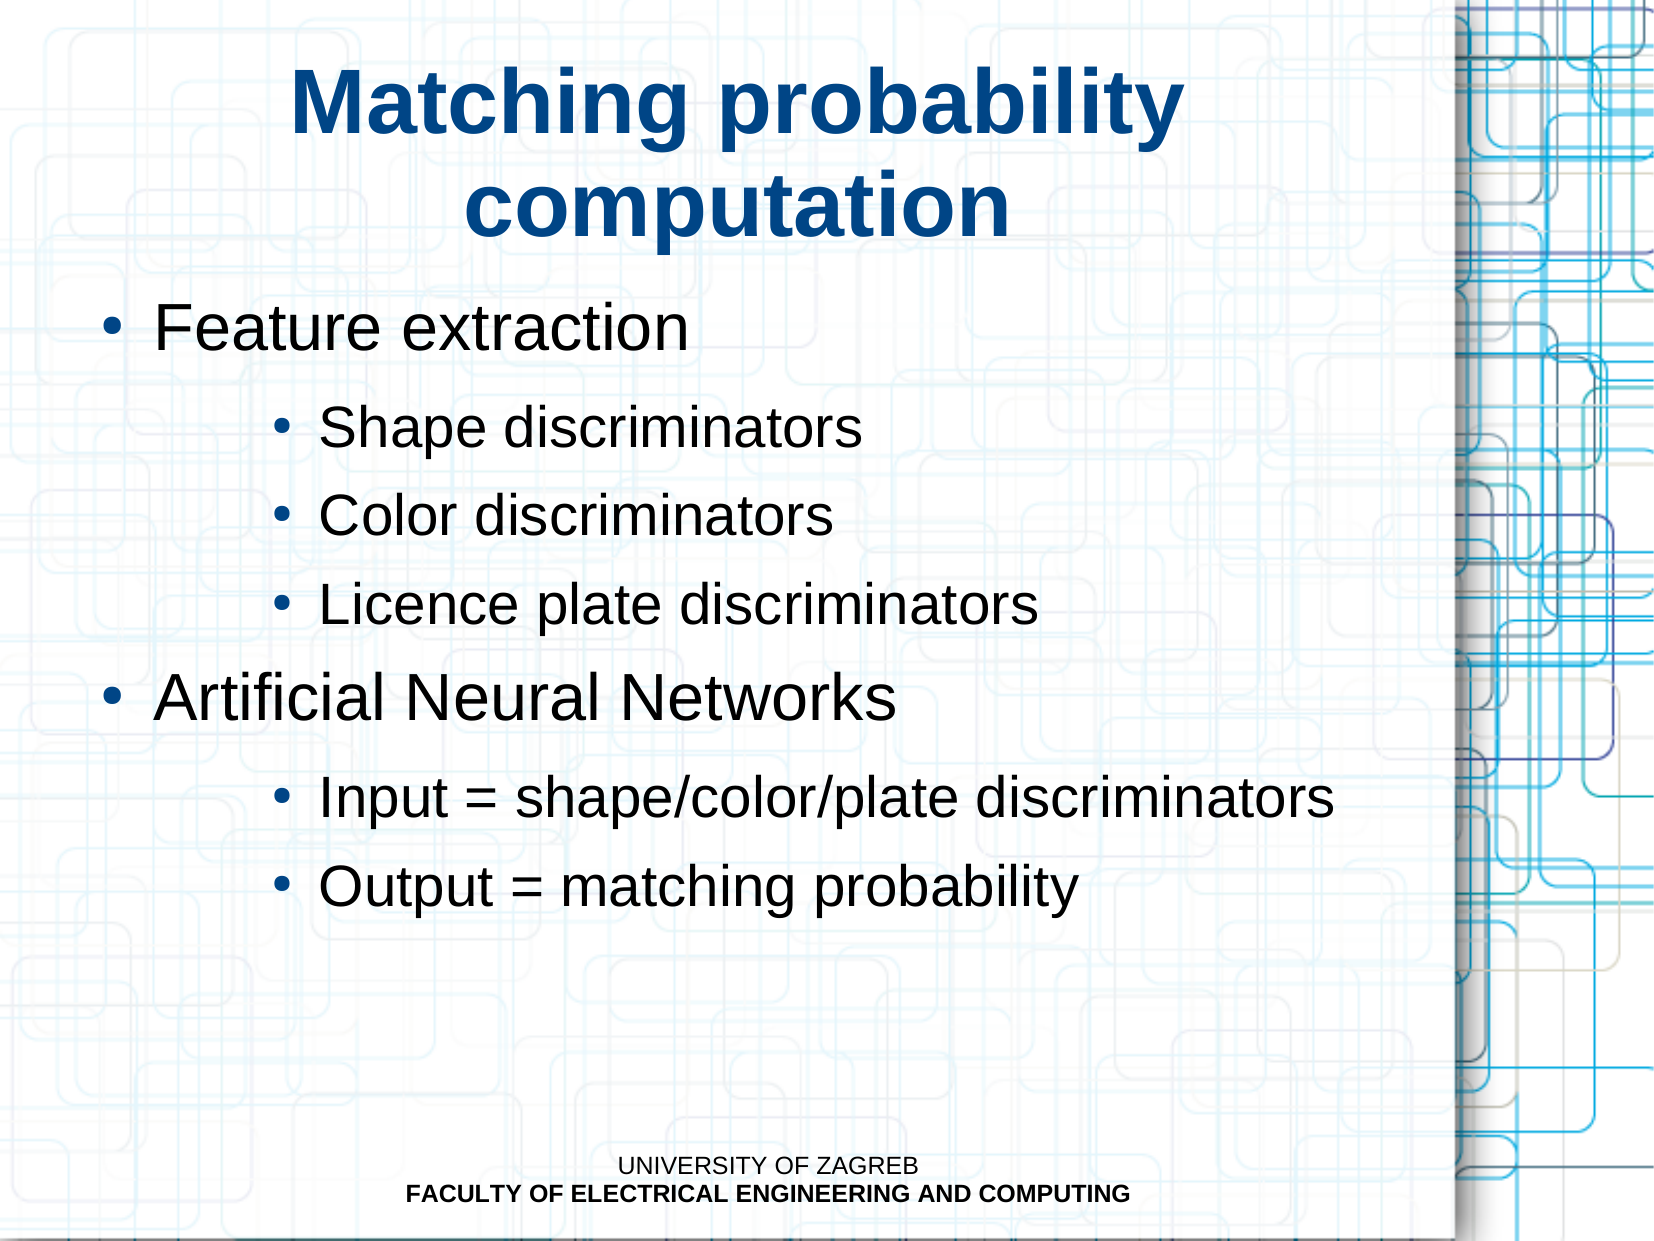

# Matching probability computation
Feature extraction
Shape discriminators
Color discriminators
Licence plate discriminators
Artificial Neural Networks
Input = shape/color/plate discriminators
Output = matching probability